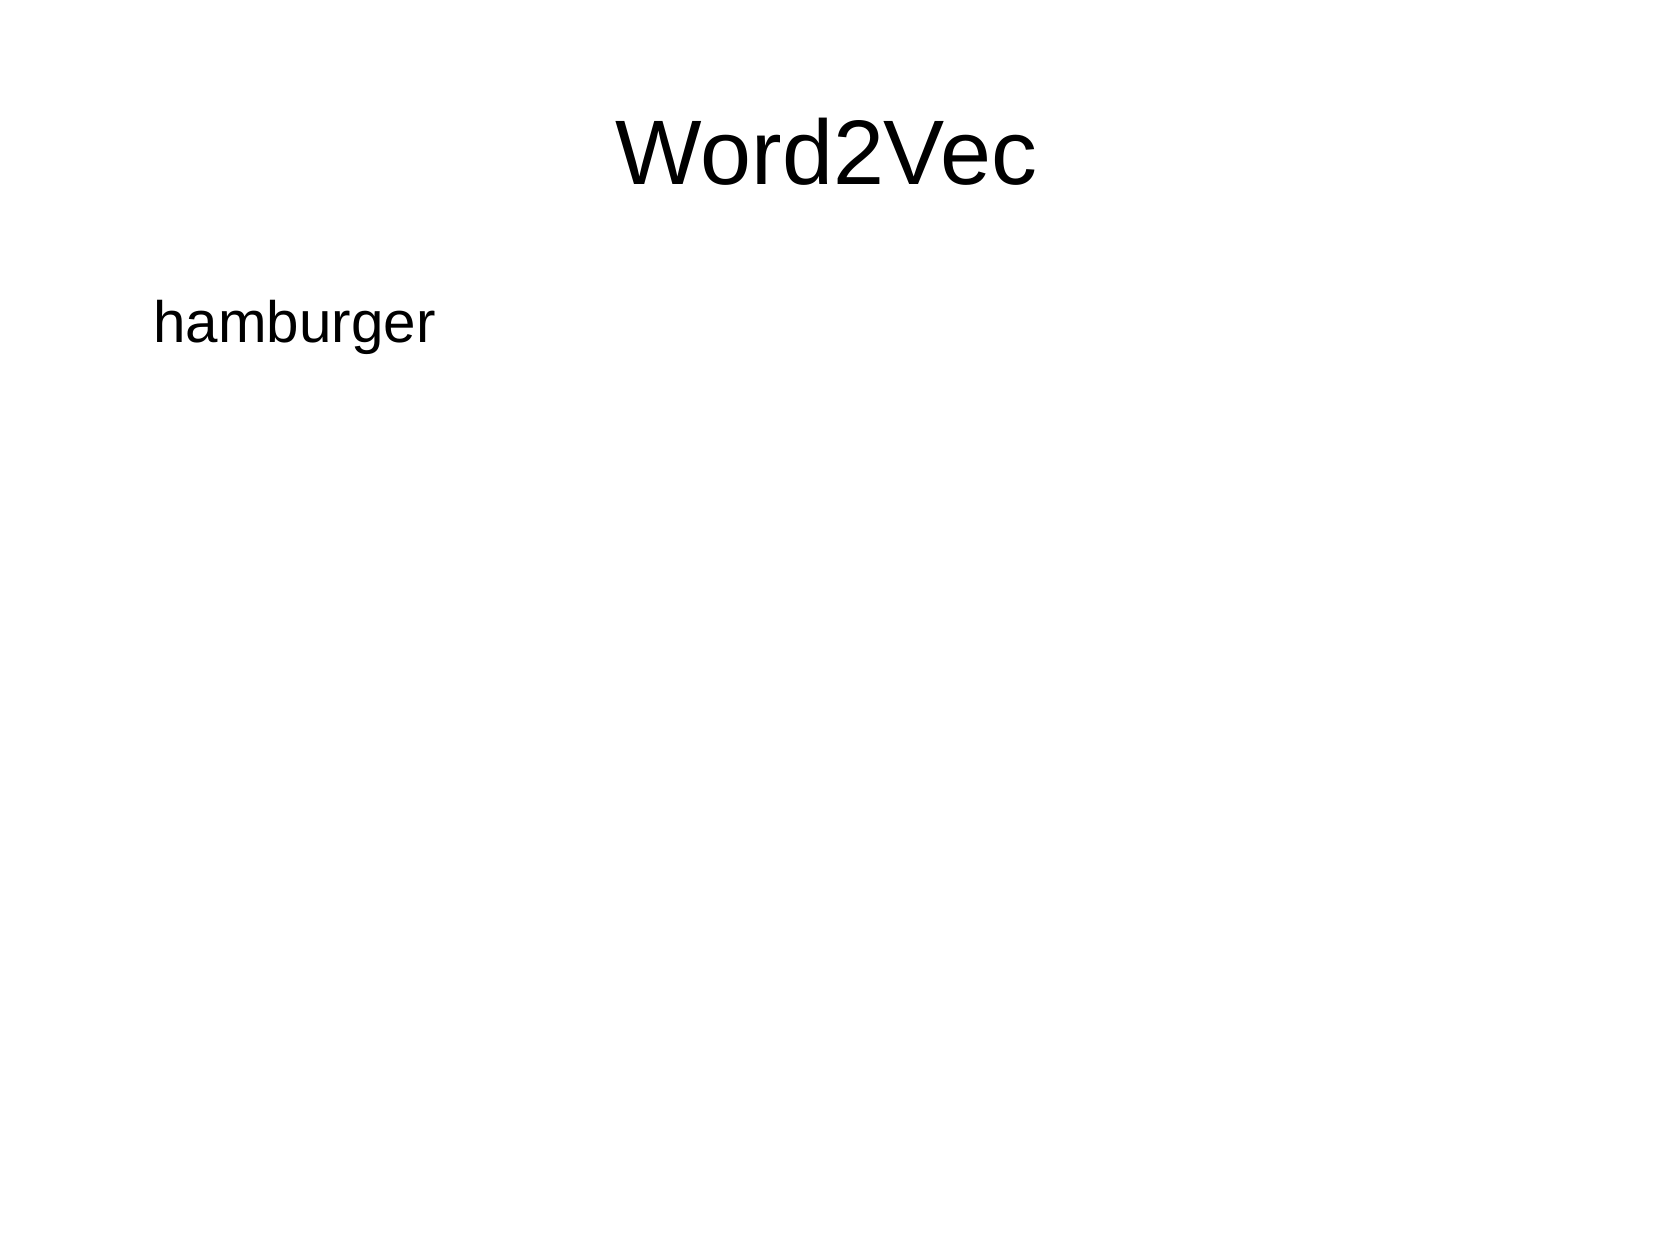

Word2Vec
# hamburger = (0.4, 12.1, 0, 10)T ≈ (0.5, 13, 0, 9.8)T = Cheeseburger ≠ (0.1, 7, 42.1, 0)T = Flixbus